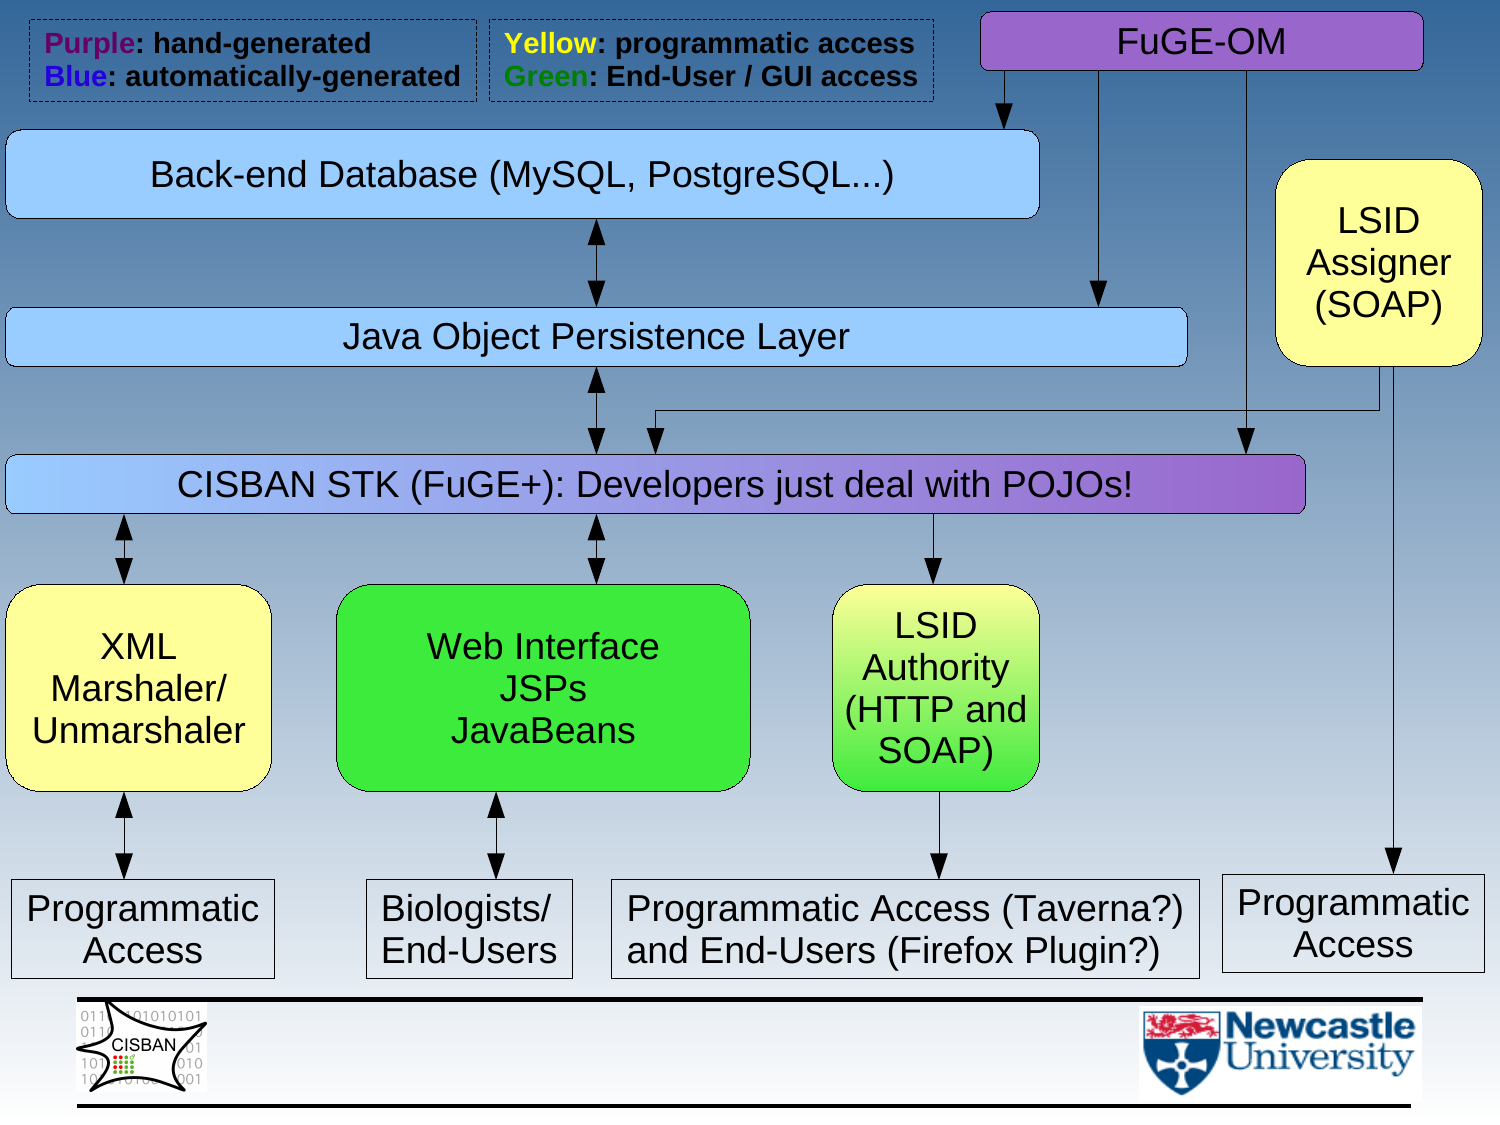

FuGE-OM
Purple: hand-generated
Blue: automatically-generated
Yellow: programmatic access
Green: End-User / GUI access
Back-end Database (MySQL, PostgreSQL...)
LSID
Assigner
(SOAP)
Java Object Persistence Layer
CISBAN STK (FuGE+): Developers just deal with POJOs!
XML
Marshaler/
Unmarshaler
Web Interface
JSPs
JavaBeans
LSID
Authority
(HTTP and
SOAP)
Programmatic
Access
Programmatic
Access
Biologists/
End-Users
Programmatic Access (Taverna?)
and End-Users (Firefox Plugin?)